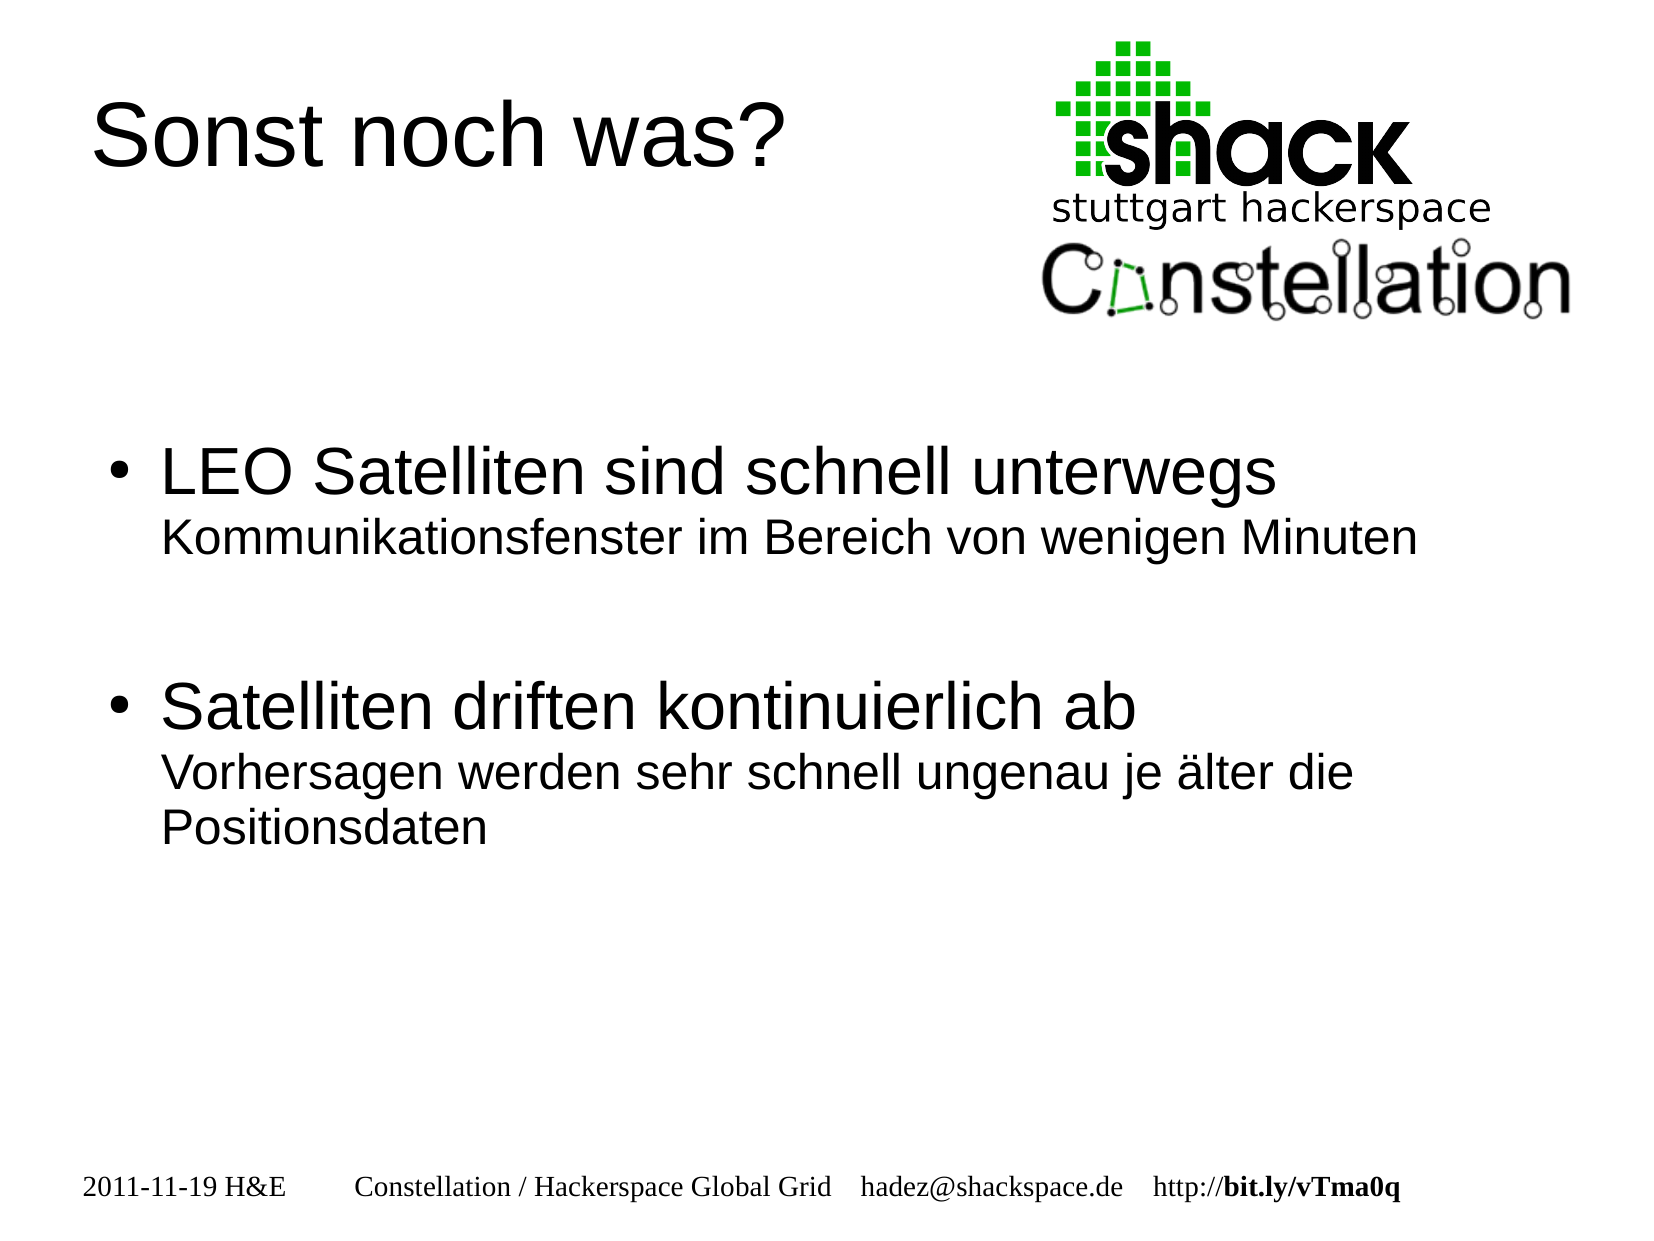

# Sonst noch was?
LEO Satelliten sind schnell unterwegs
Kommunikationsfenster im Bereich von wenigen Minuten
Satelliten driften kontinuierlich ab
Vorhersagen werden sehr schnell ungenau je älter die Positionsdaten